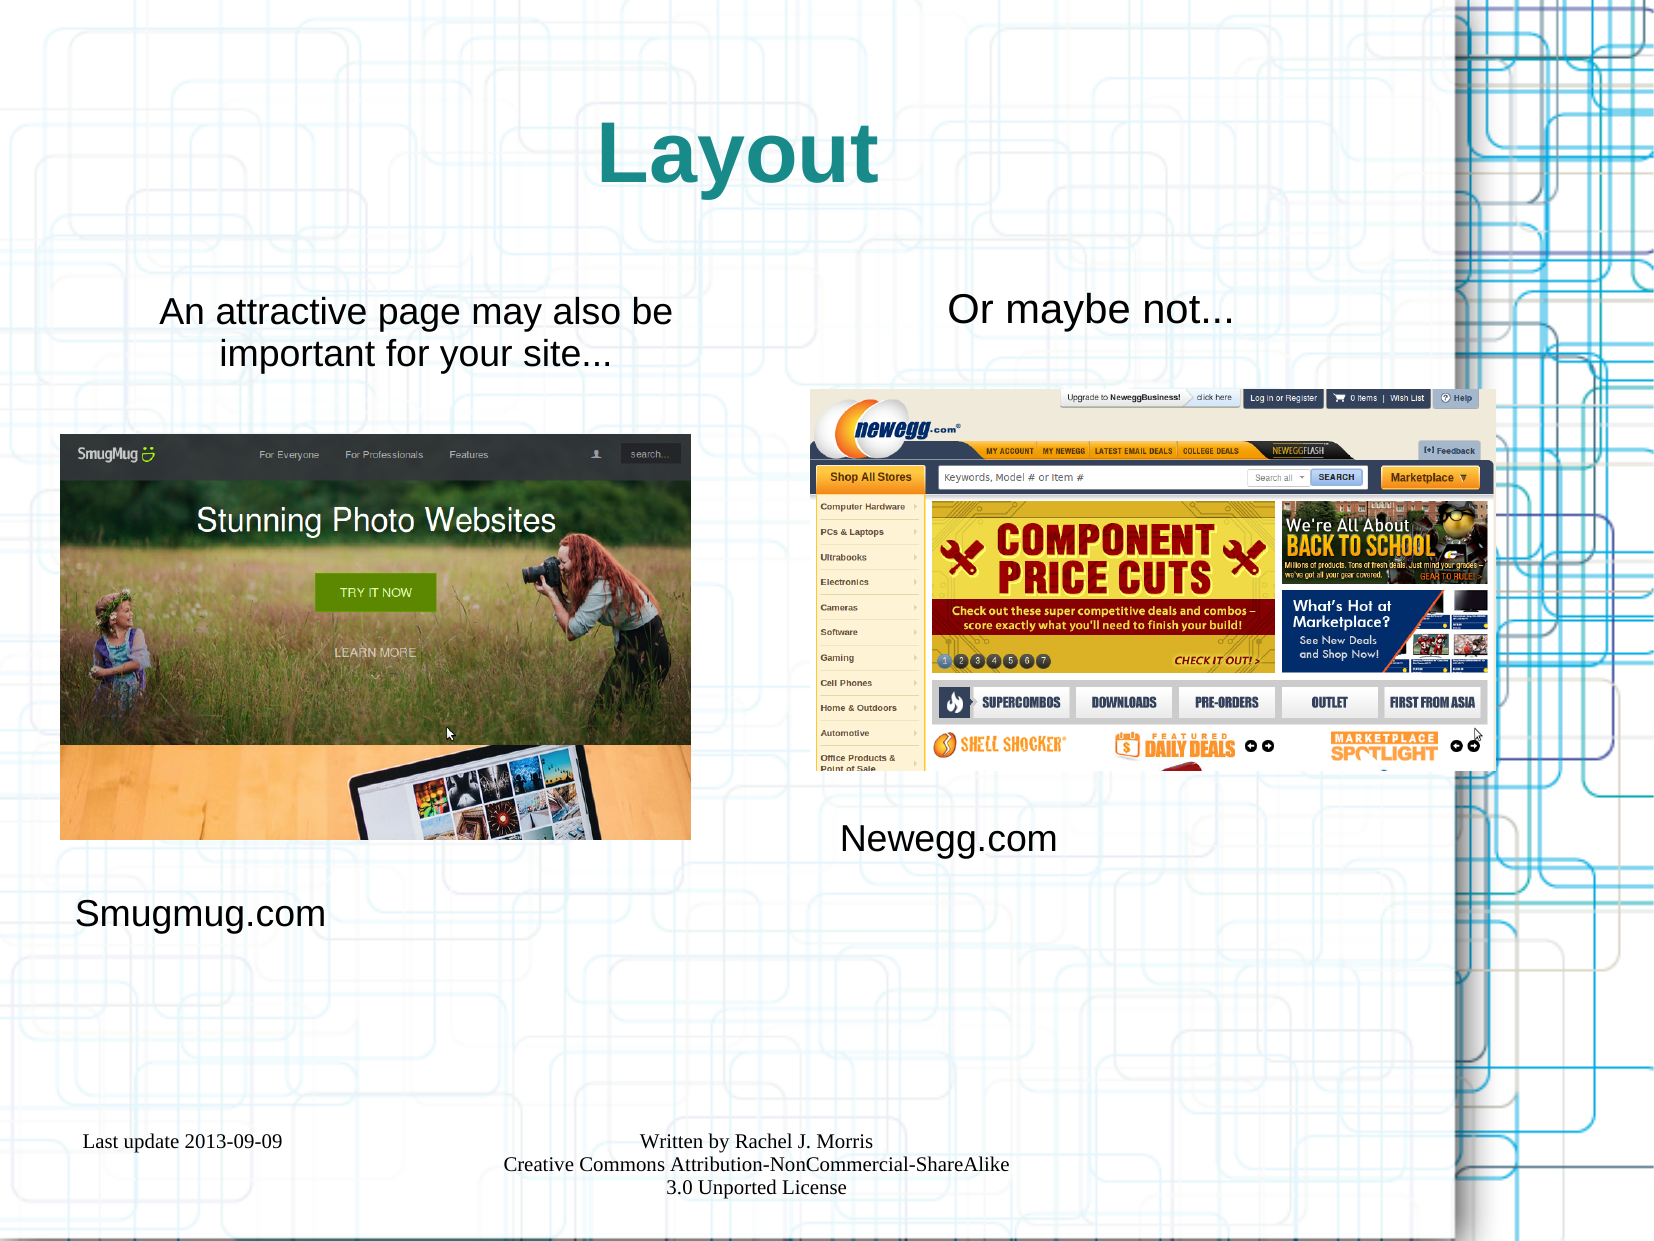

# Layout
Or maybe not...
An attractive page may also be important for your site...
Newegg.com
Smugmug.com